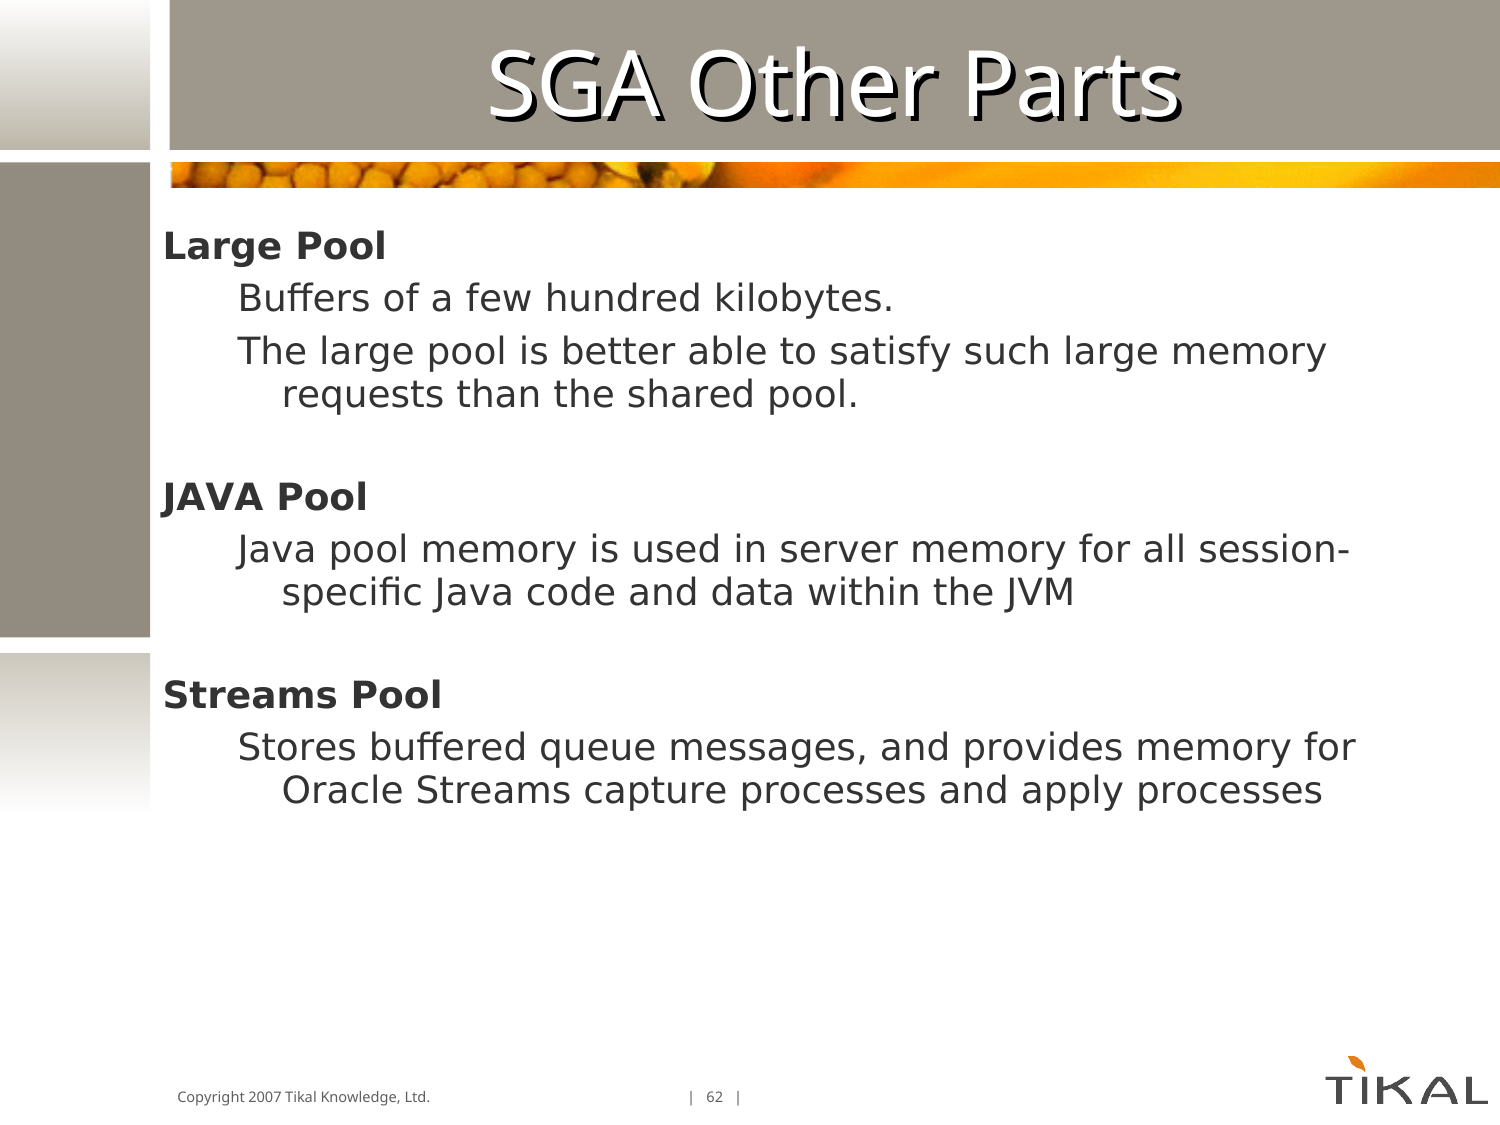

# SGA Other Parts
Large Pool
Buffers of a few hundred kilobytes.
The large pool is better able to satisfy such large memory requests than the shared pool.
JAVA Pool
Java pool memory is used in server memory for all session-specific Java code and data within the JVM
Streams Pool
Stores buffered queue messages, and provides memory for Oracle Streams capture processes and apply processes